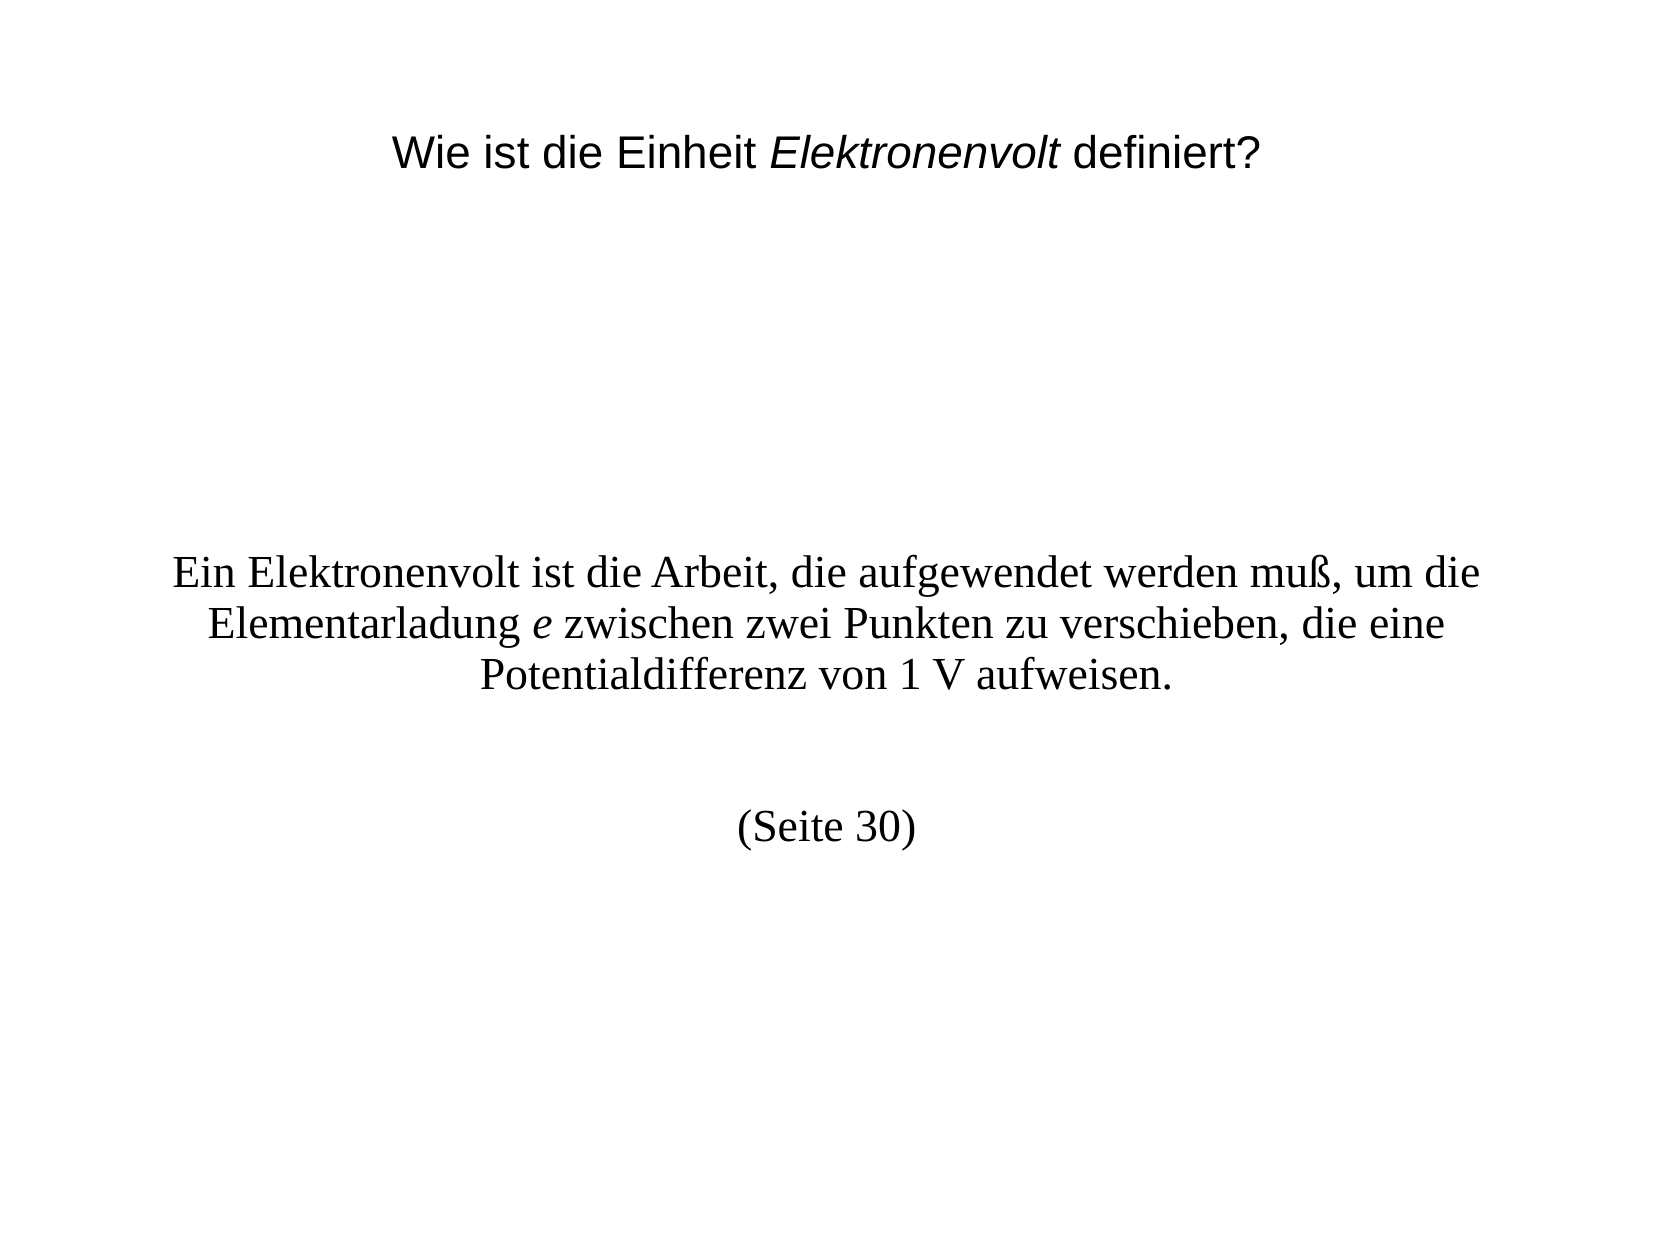

# Wie ist die Einheit Elektronenvolt definiert?
Ein Elektronenvolt ist die Arbeit, die aufgewendet werden muß, um die Elementarladung e zwischen zwei Punkten zu verschieben, die eine Potentialdifferenz von 1 V aufweisen.
(Seite 30)